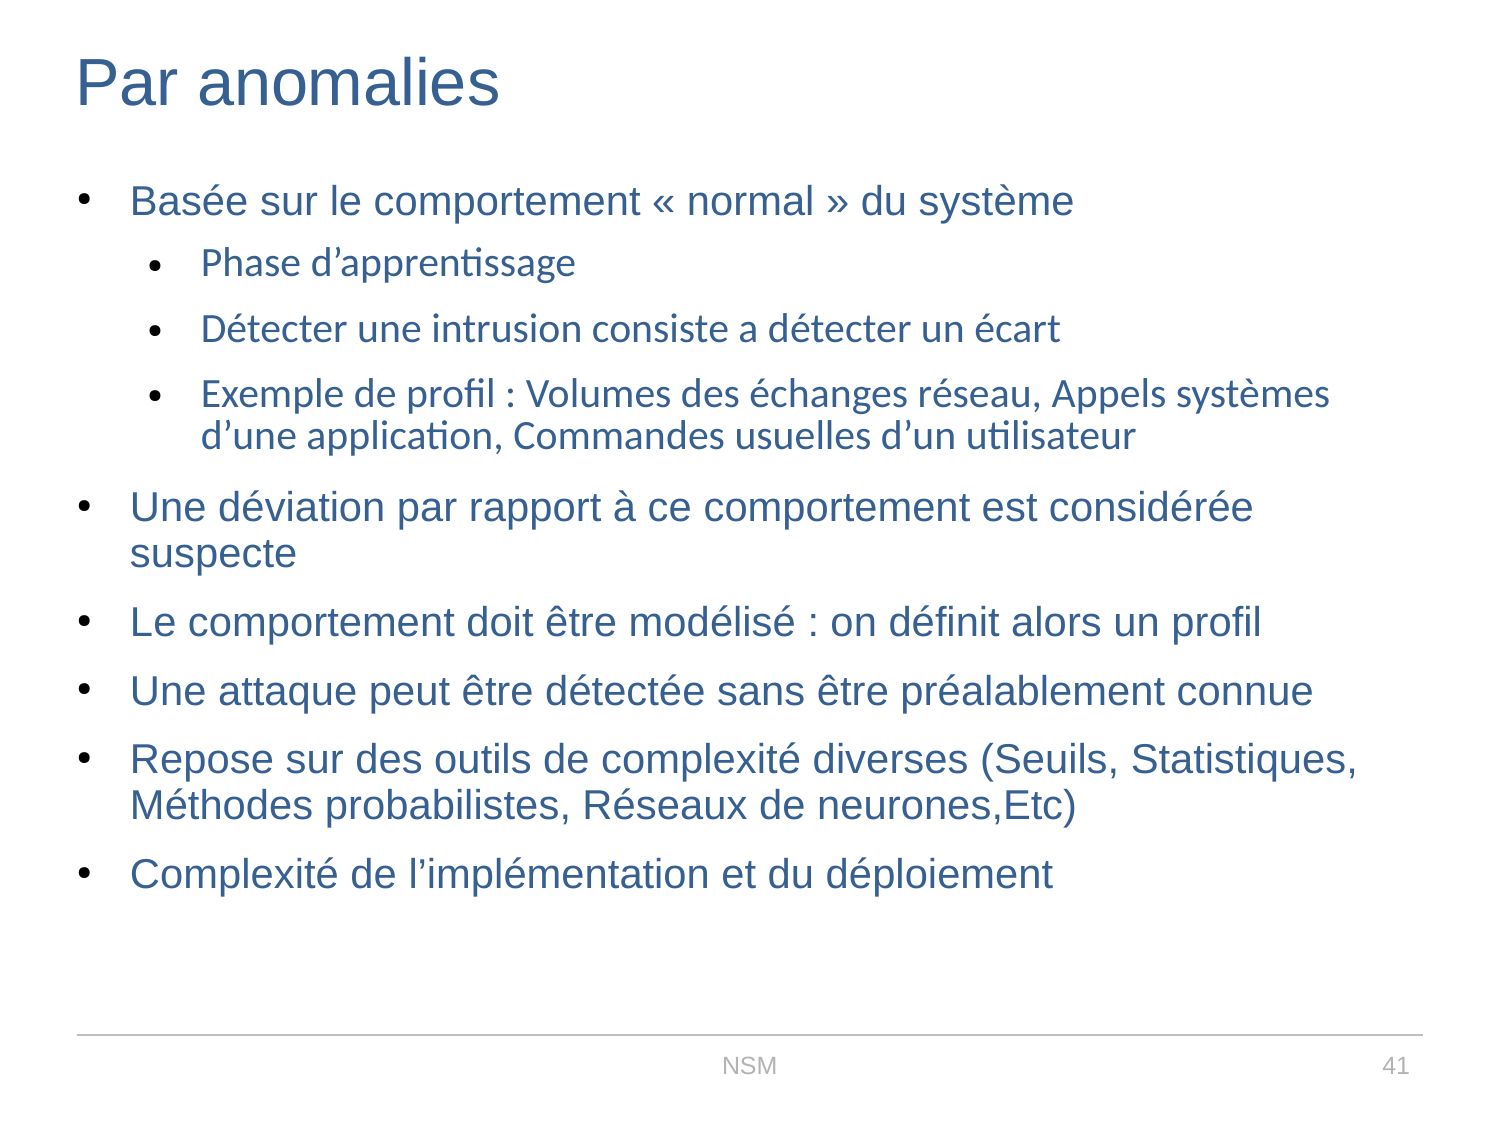

# Par anomalies
Basée sur le comportement « normal » du système
Phase d’apprentissage
Détecter une intrusion consiste a détecter un écart
Exemple de profil : Volumes des échanges réseau, Appels systèmes d’une application, Commandes usuelles d’un utilisateur
Une déviation par rapport à ce comportement est considérée suspecte
Le comportement doit être modélisé : on définit alors un profil
Une attaque peut être détectée sans être préalablement connue
Repose sur des outils de complexité diverses (Seuils, Statistiques, Méthodes probabilistes, Réseaux de neurones,Etc)
Complexité de l’implémentation et du déploiement
Your footer here
41